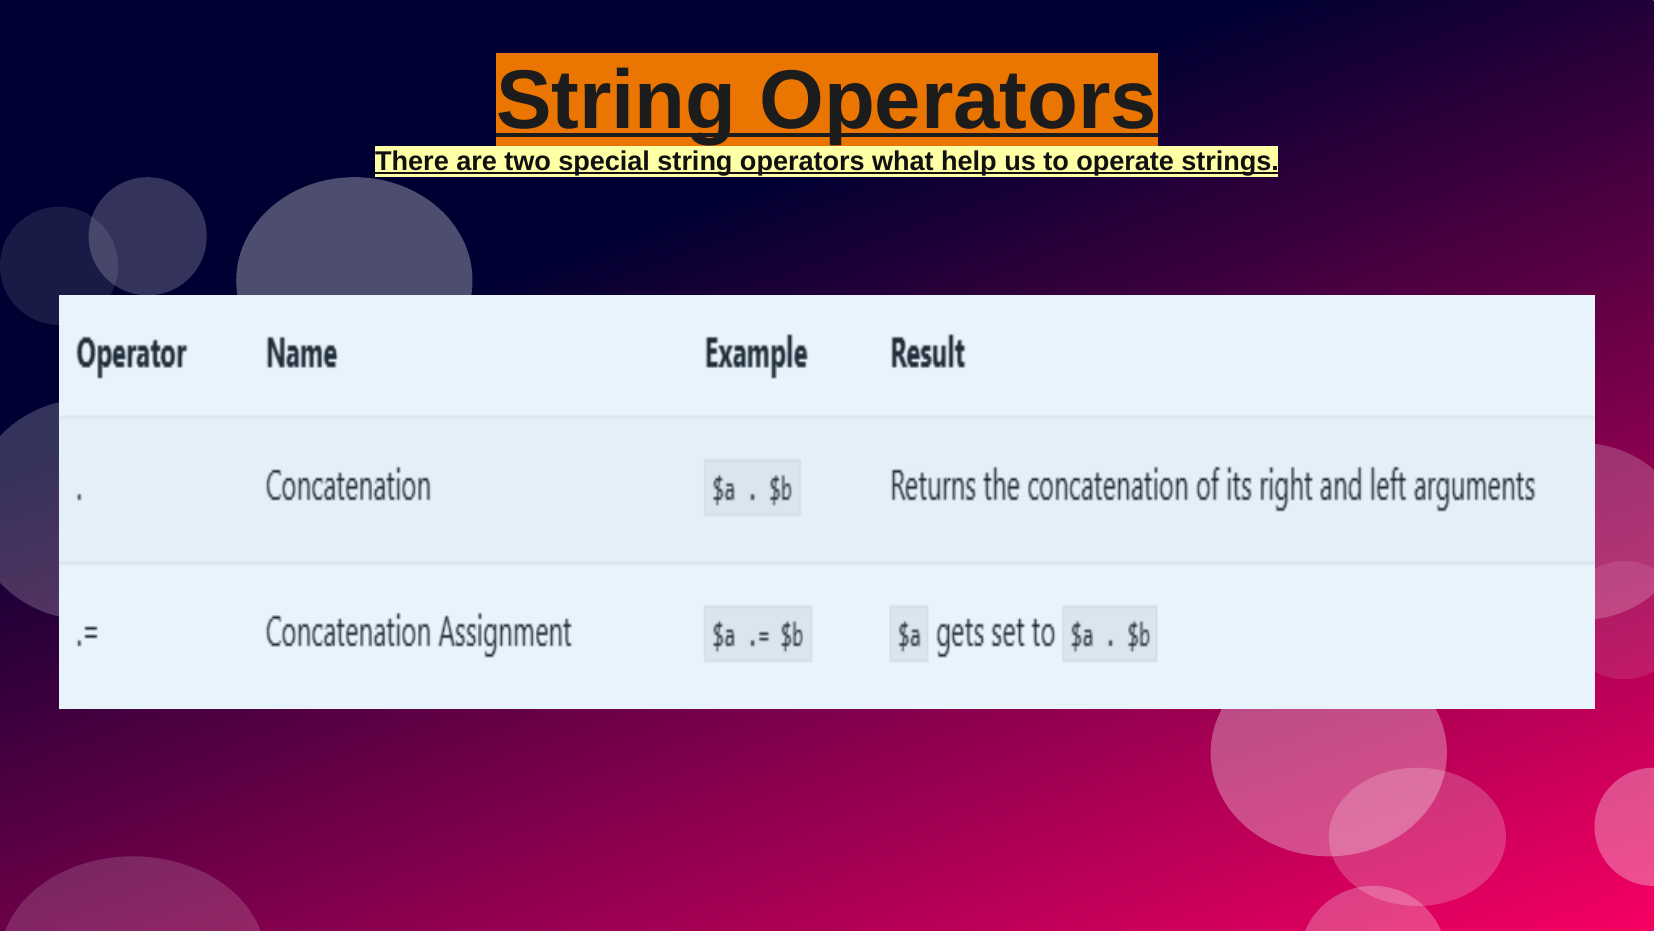

# String Operators There are two special string operators what help us to operate strings.